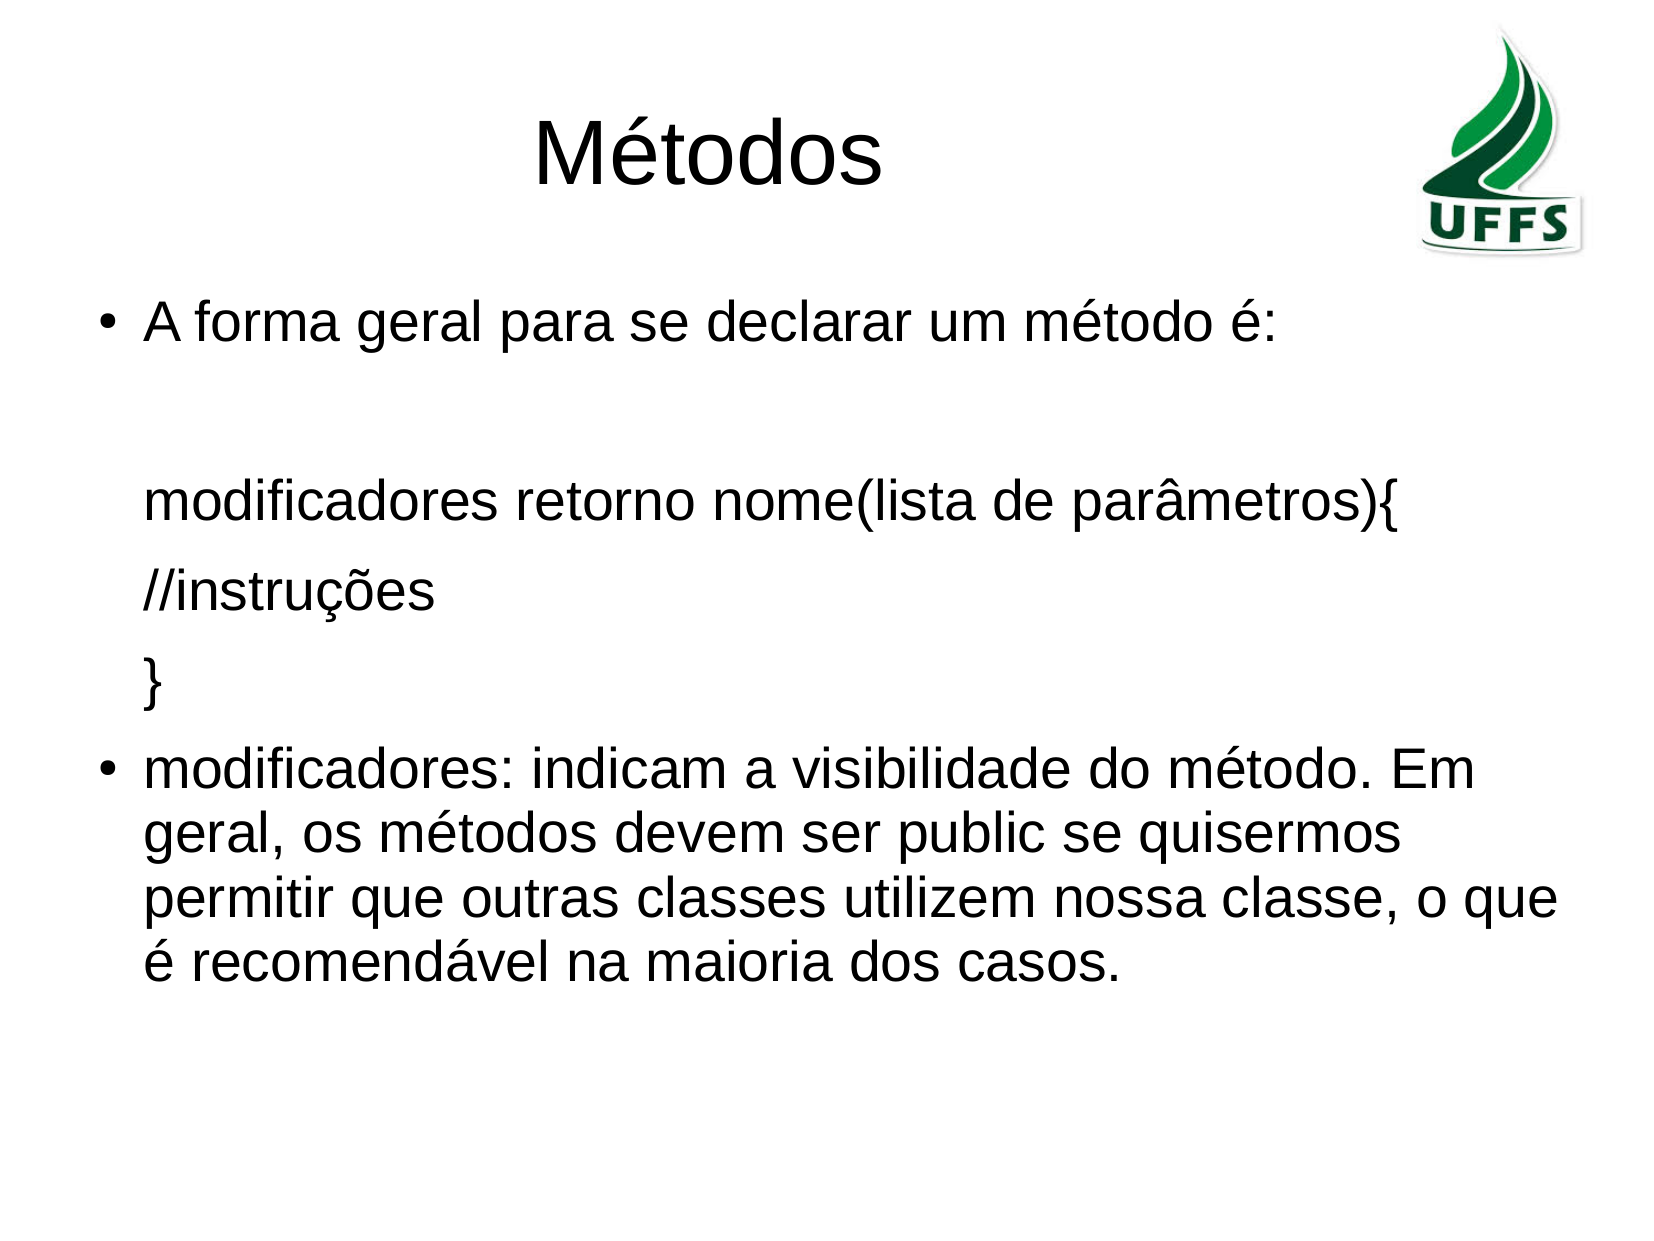

# Métodos
A forma geral para se declarar um método é:
modificadores retorno nome(lista de parâmetros){
//instruções
}
modificadores: indicam a visibilidade do método. Em geral, os métodos devem ser public se quisermos permitir que outras classes utilizem nossa classe, o que é recomendável na maioria dos casos.